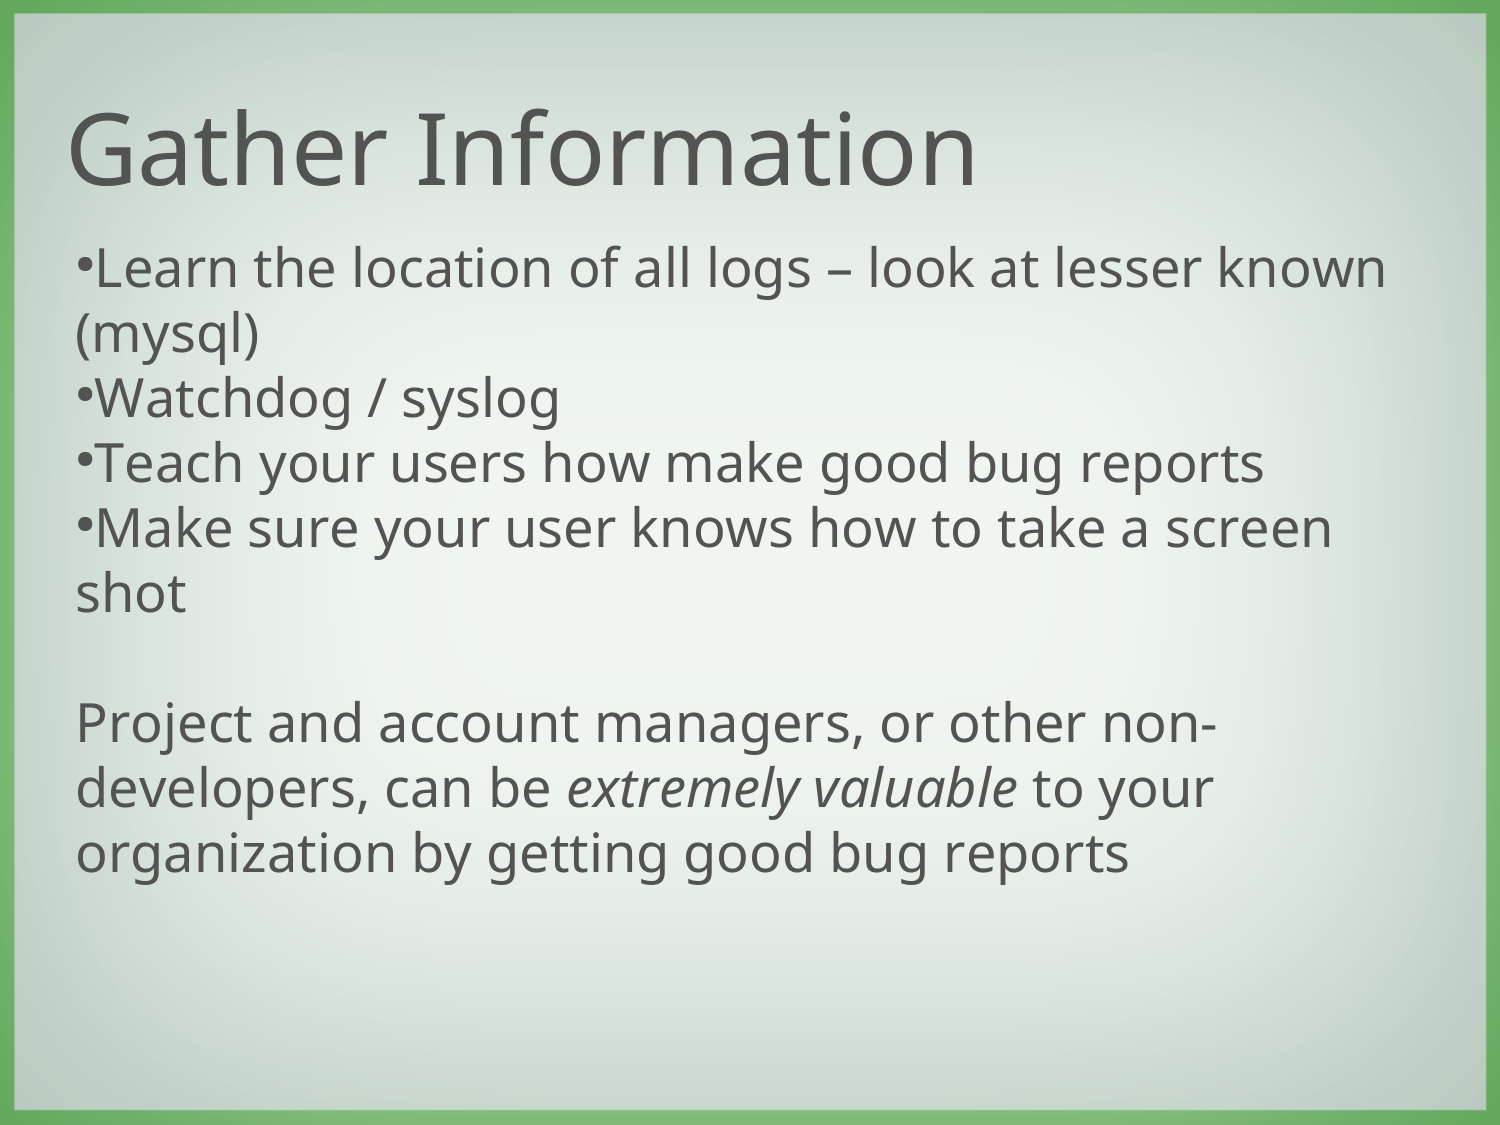

# Gather Information
Learn the location of all logs – look at lesser known (mysql)
Watchdog / syslog
Teach your users how make good bug reports
Make sure your user knows how to take a screen shot
Project and account managers, or other non-developers, can be extremely valuable to your organization by getting good bug reports